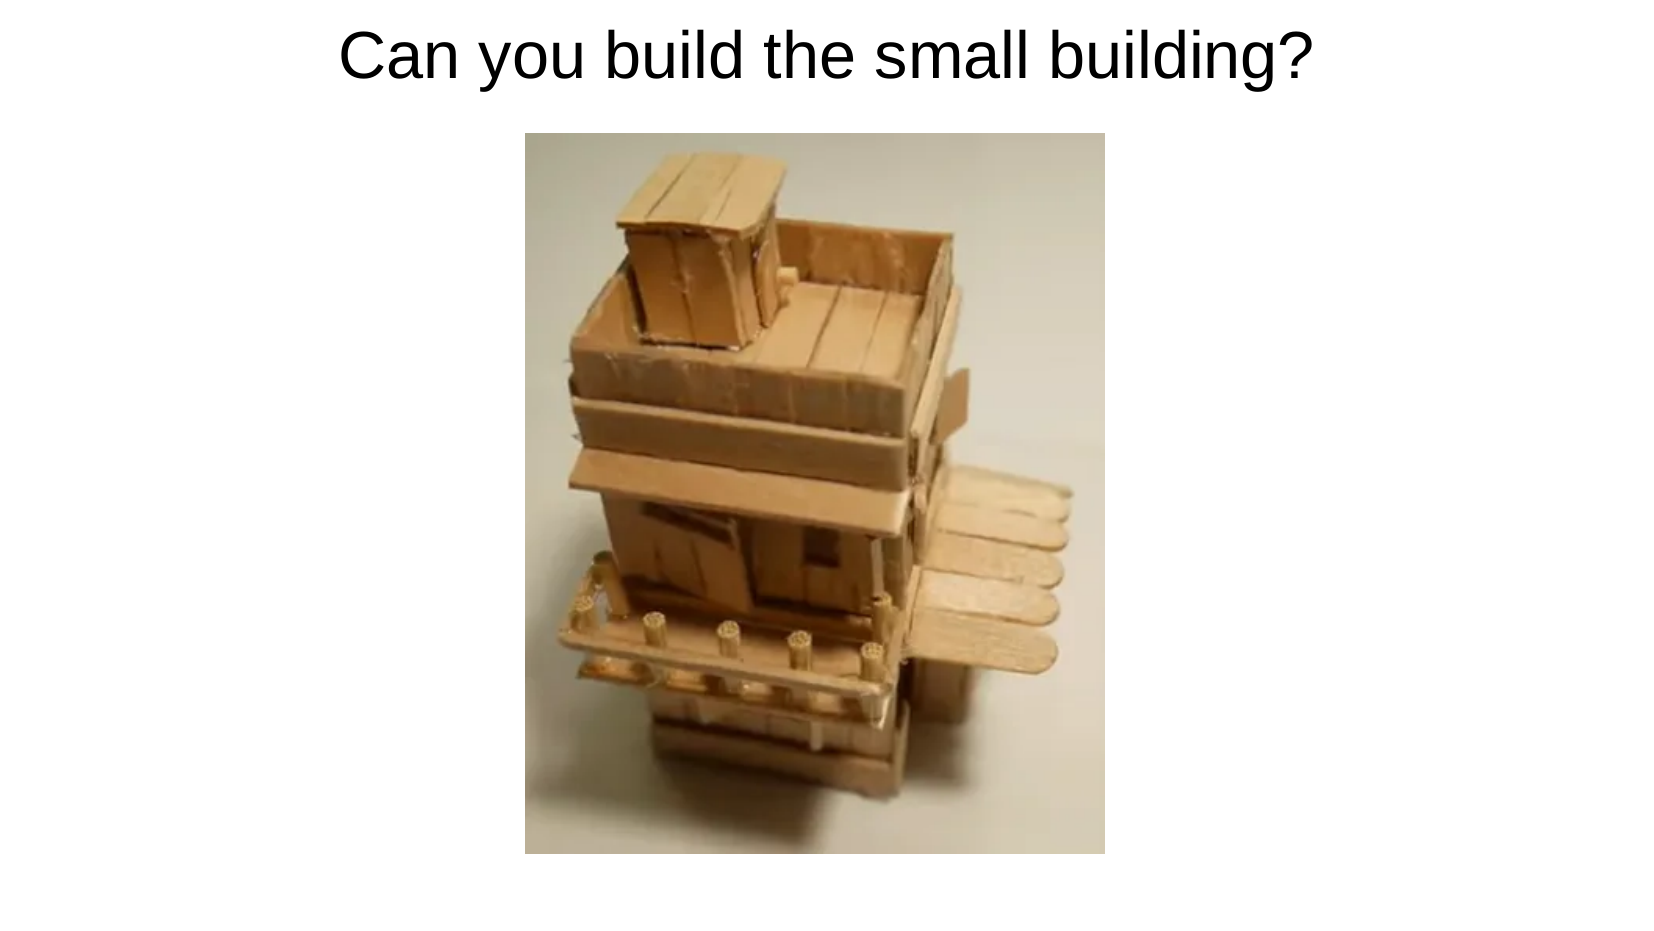

# Can you build the small building?